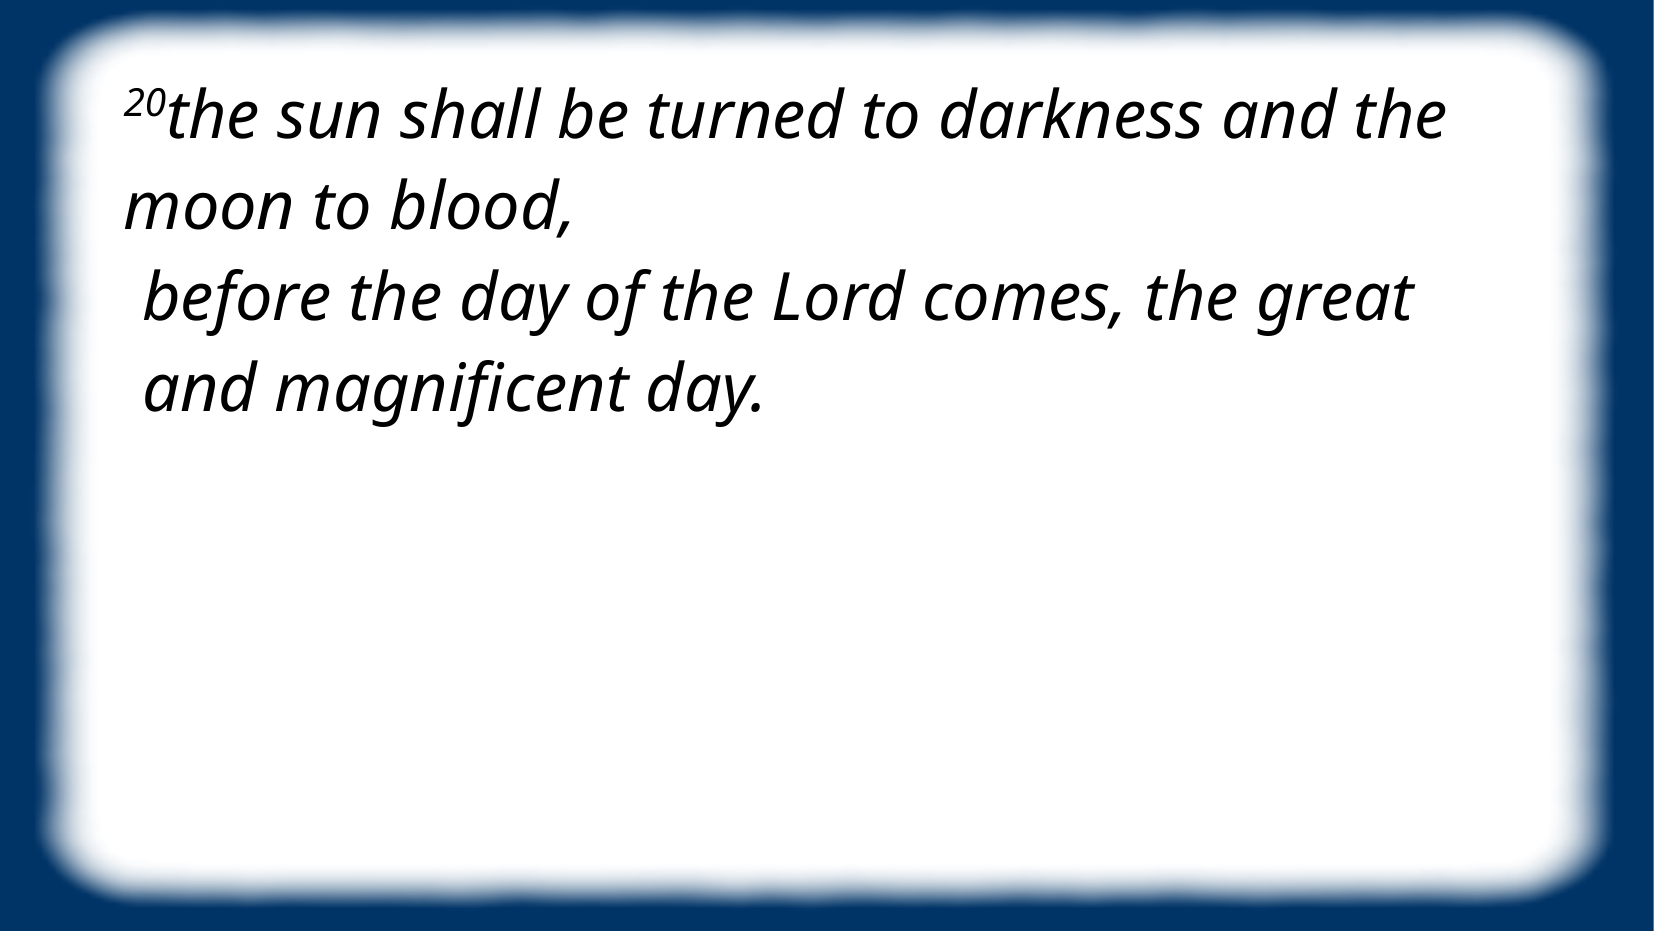

20the sun shall be turned to darkness and the moon to blood,
before the day of the Lord comes, the great and magnificent day.